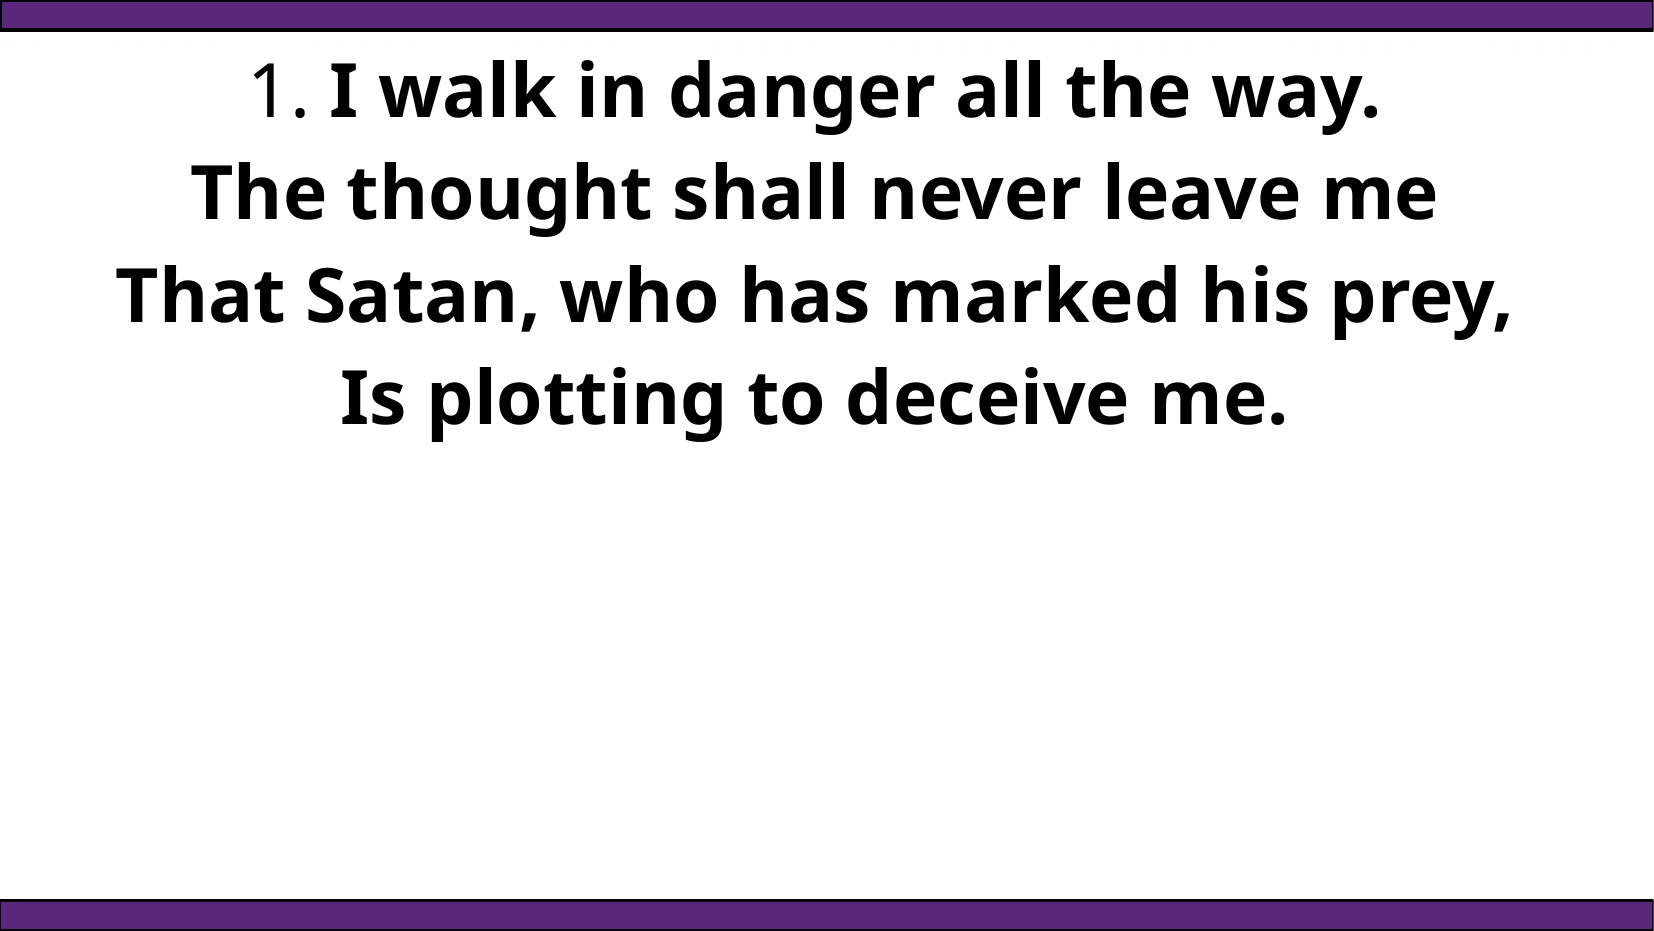

1. I walk in danger all the way.
The thought shall never leave me
That Satan, who has marked his prey,
Is plotting to deceive me.